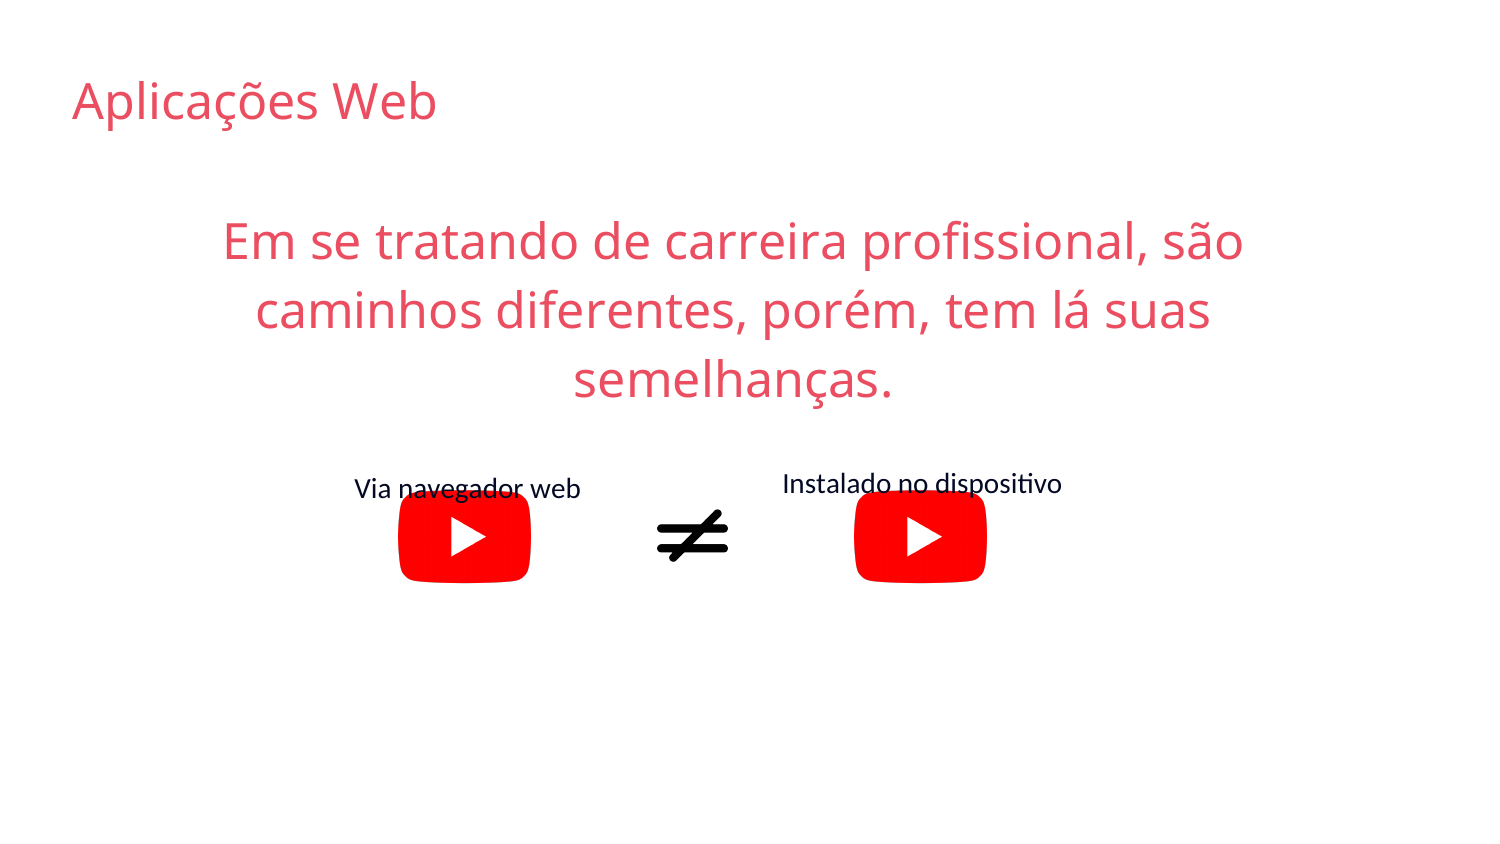

Aplicações Web
Em se tratando de carreira profissional, são caminhos diferentes, porém, tem lá suas semelhanças.
Instalado no dispositivo
Via navegador web